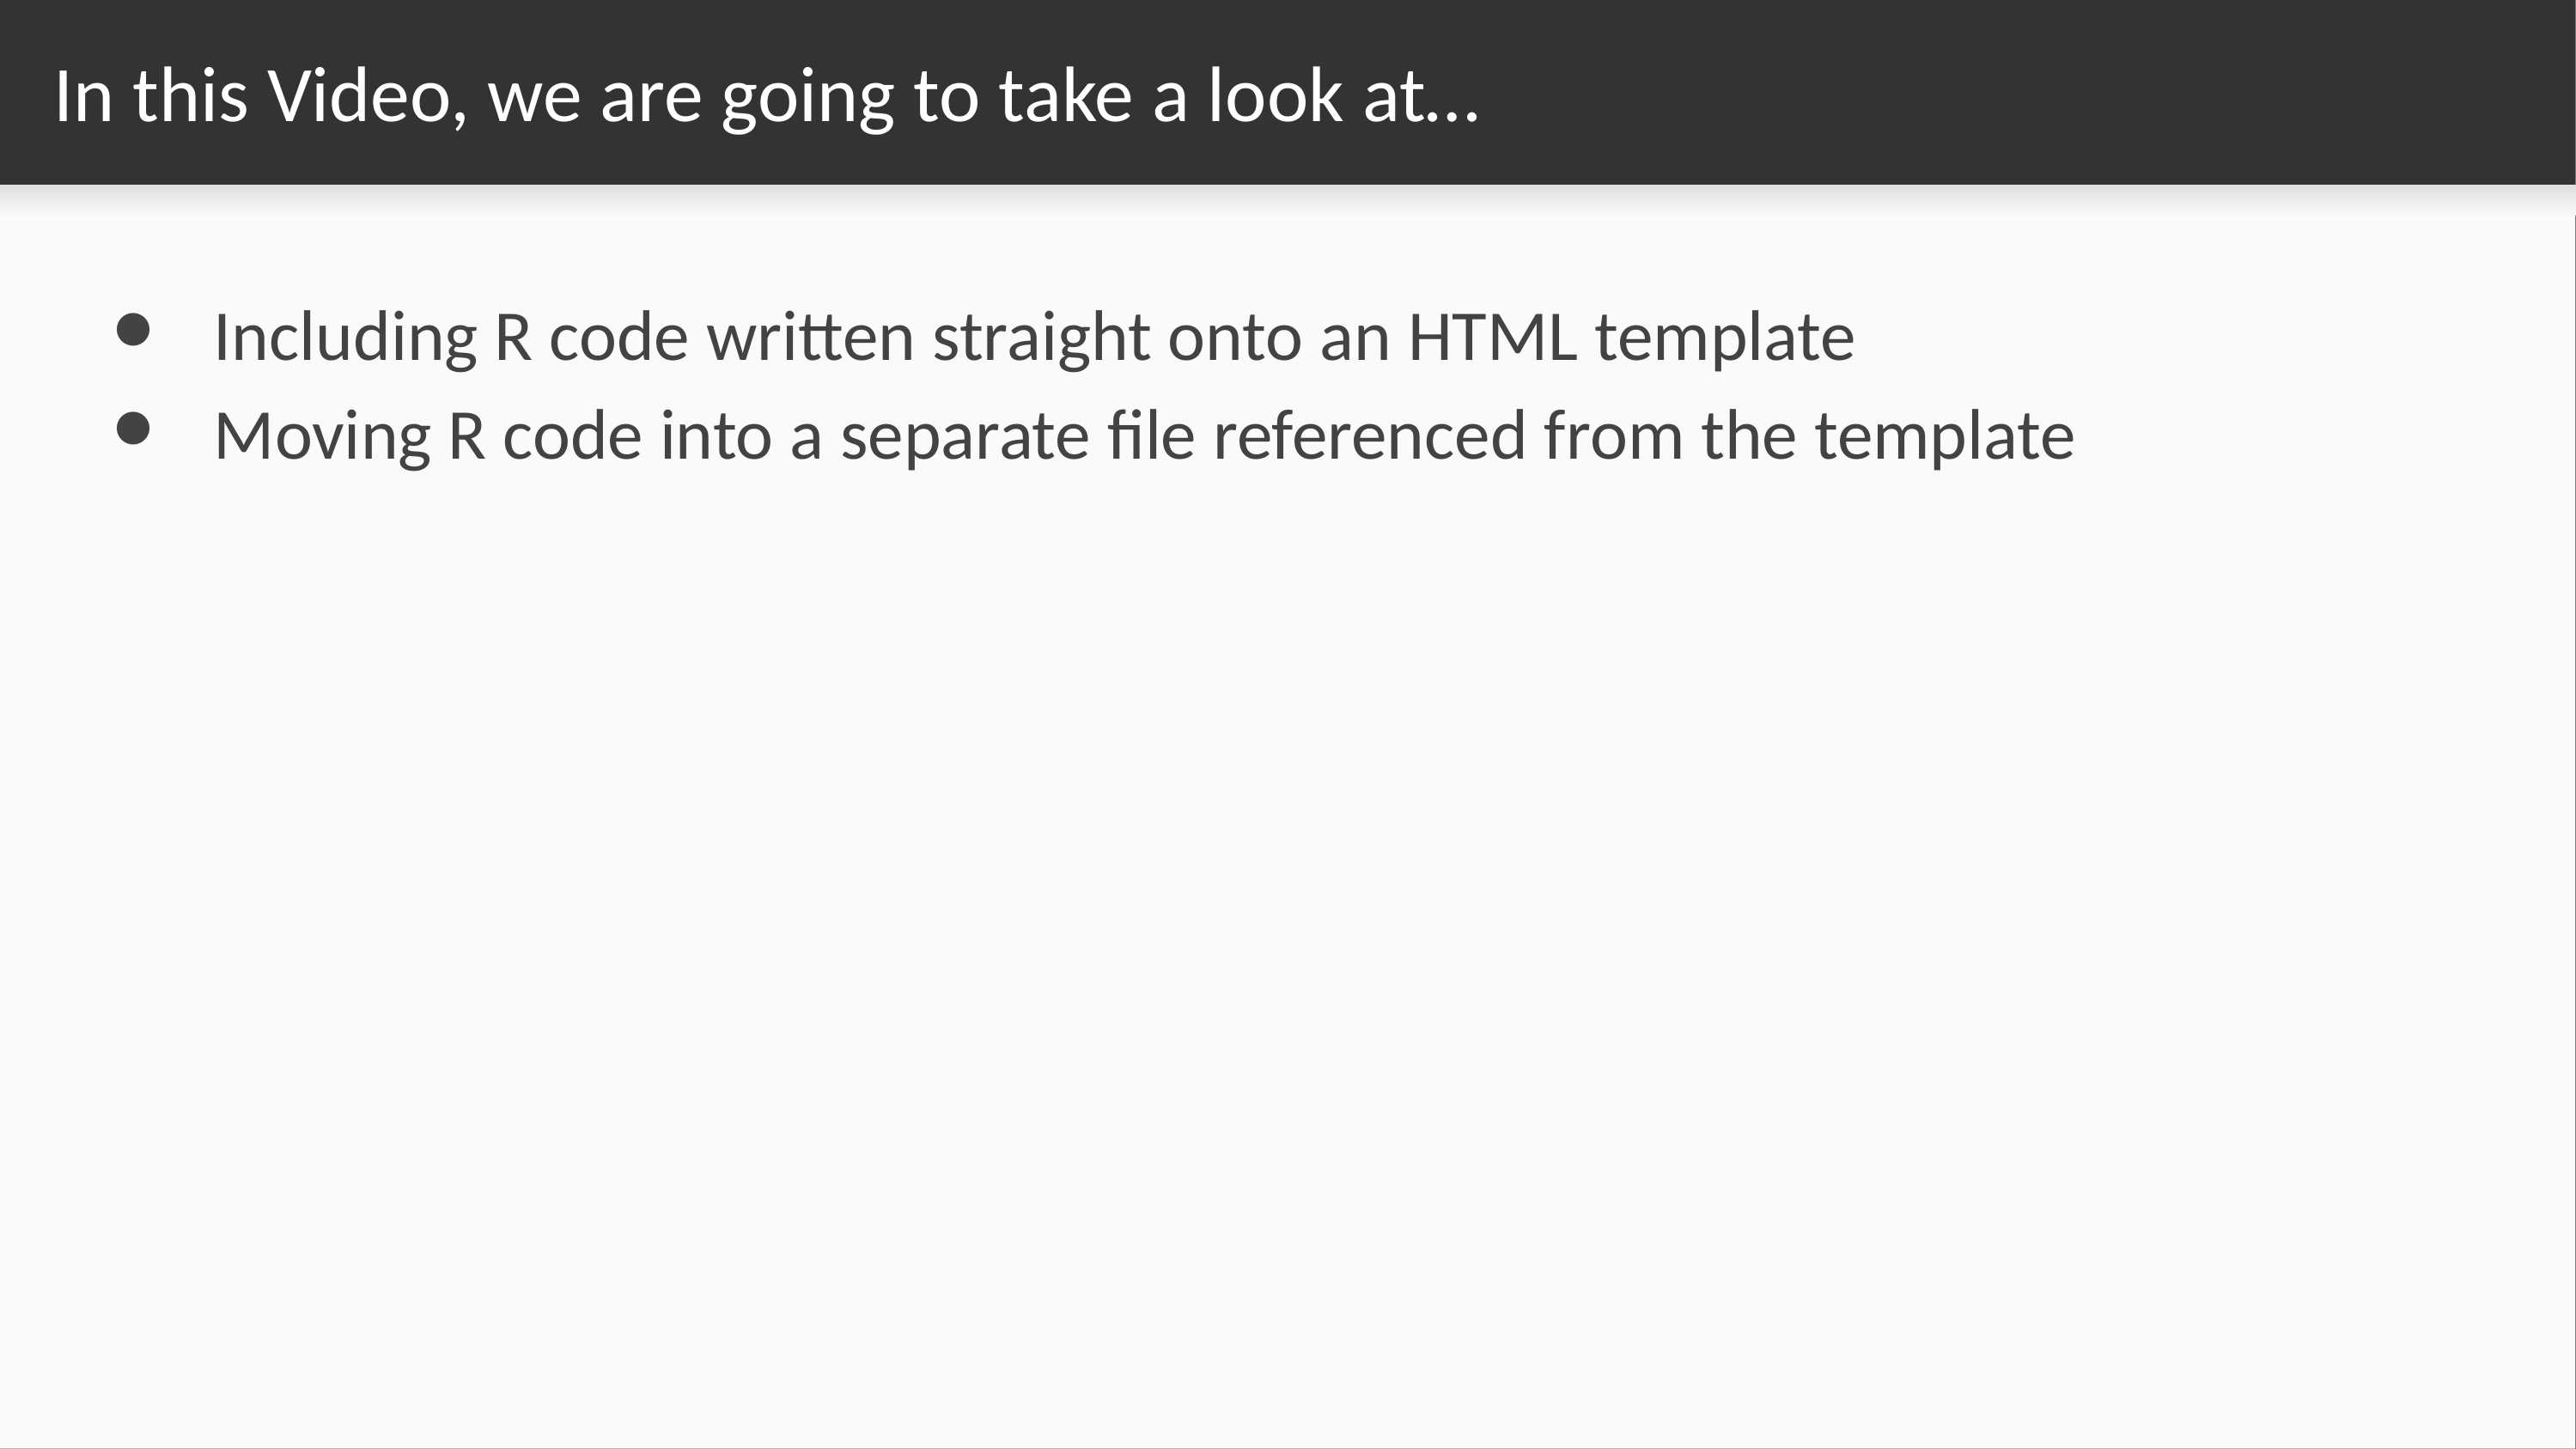

# In this Video, we are going to take a look at…
Including R code written straight onto an HTML template
Moving R code into a separate file referenced from the template